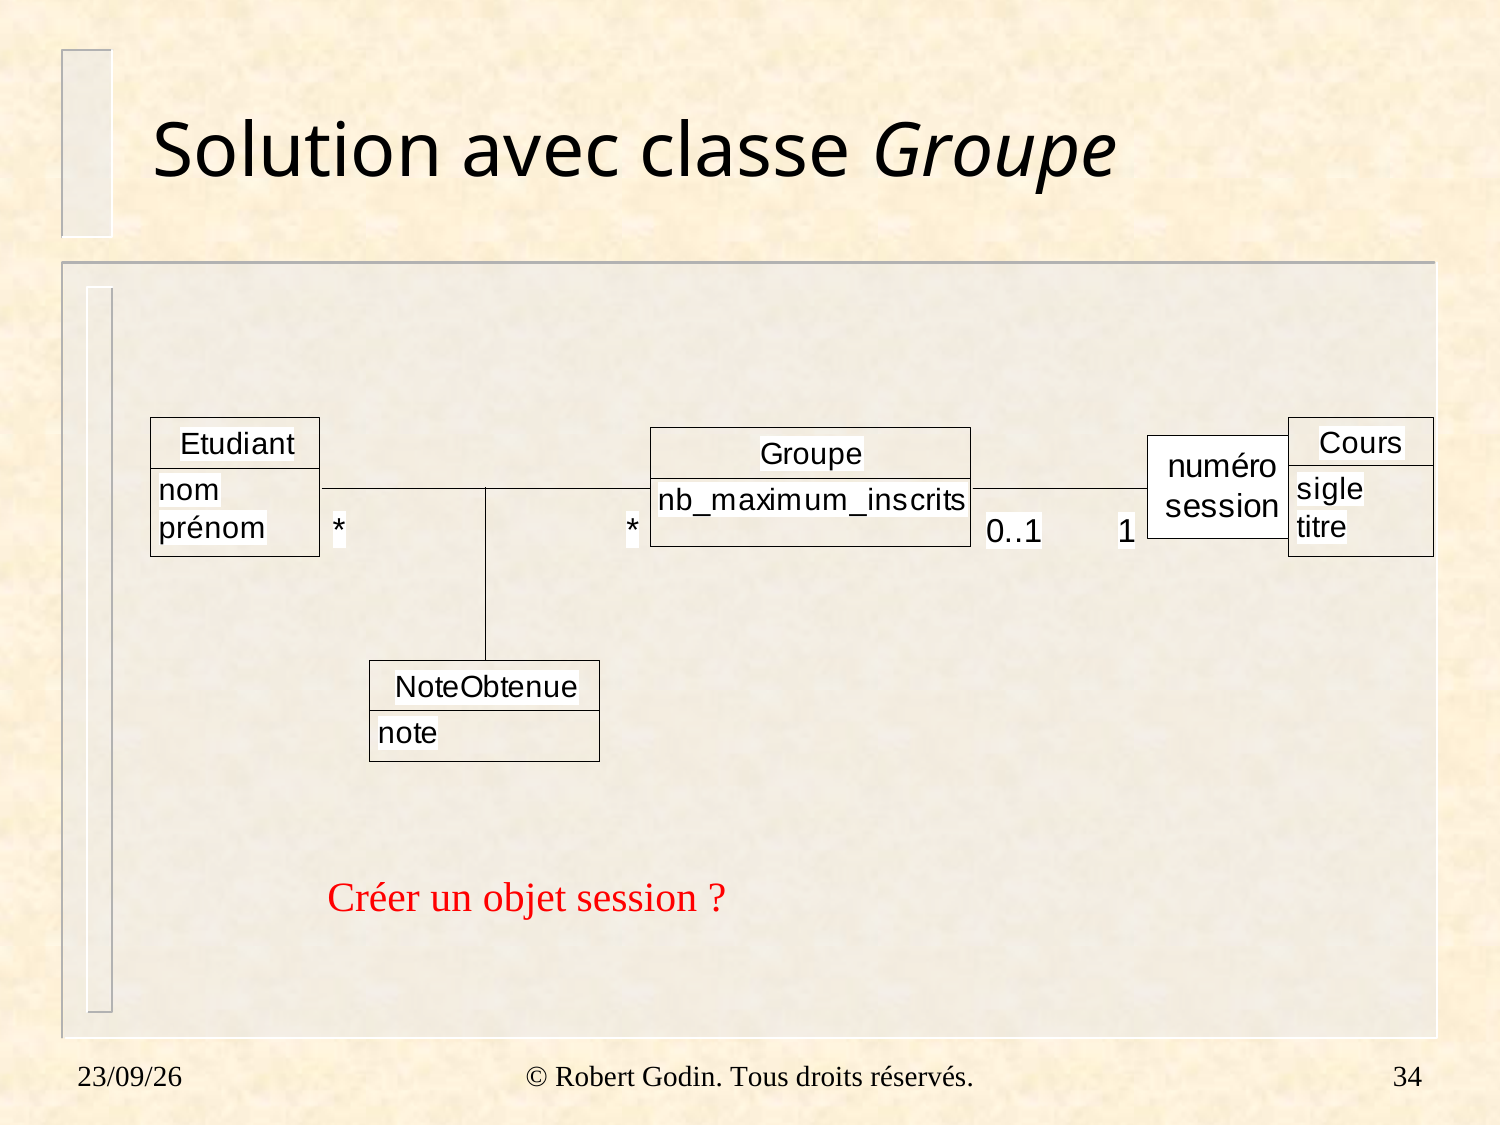

# Solution avec classe Groupe
Créer un objet session ?
© Robert Godin. Tous droits réservés.